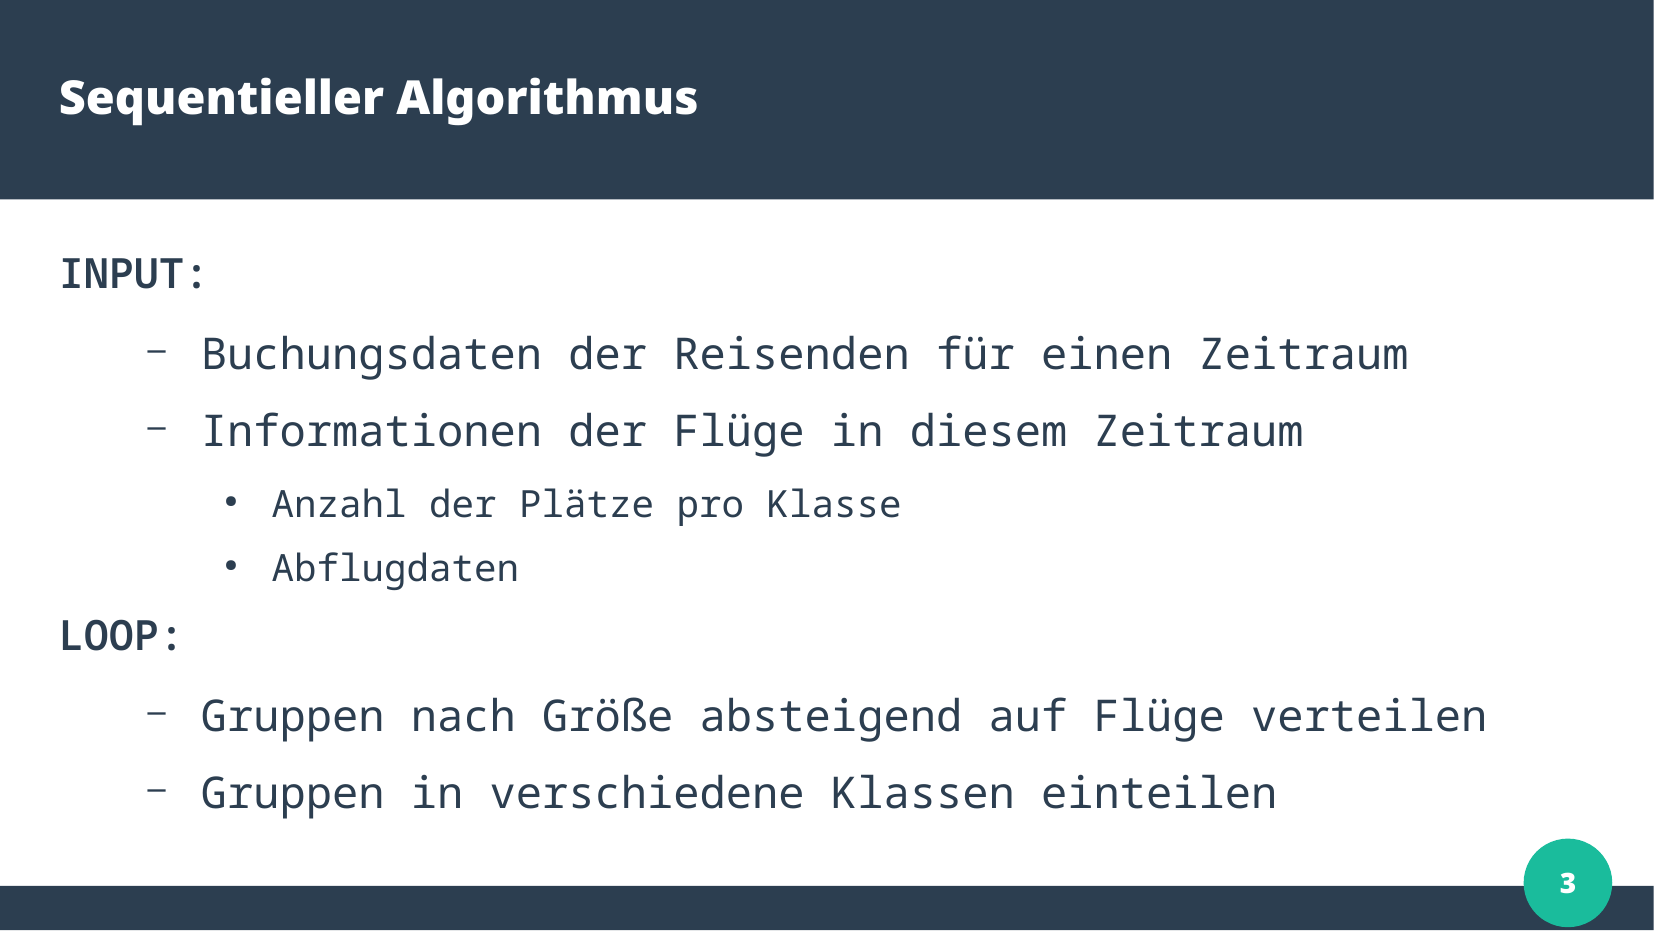

# Sequentieller Algorithmus
INPUT:
Buchungsdaten der Reisenden für einen Zeitraum
Informationen der Flüge in diesem Zeitraum
Anzahl der Plätze pro Klasse
Abflugdaten
LOOP:
Gruppen nach Größe absteigend auf Flüge verteilen
Gruppen in verschiedene Klassen einteilen